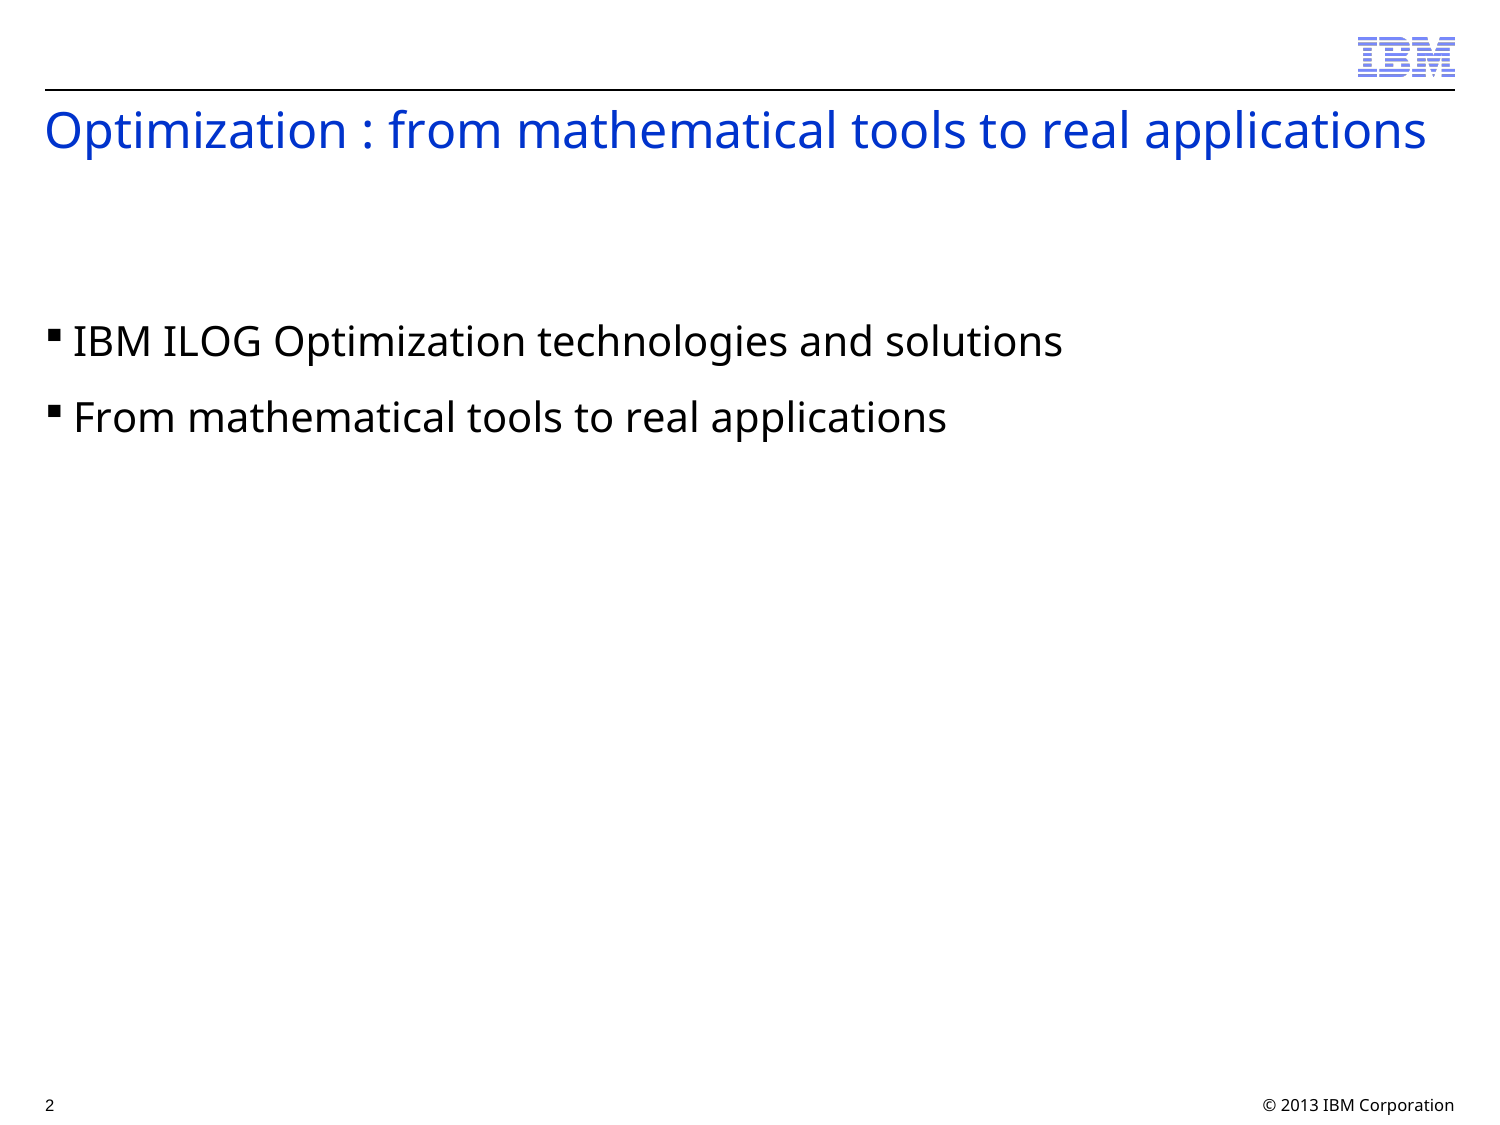

# Optimization : from mathematical tools to real applications
IBM ILOG Optimization technologies and solutions
From mathematical tools to real applications
2